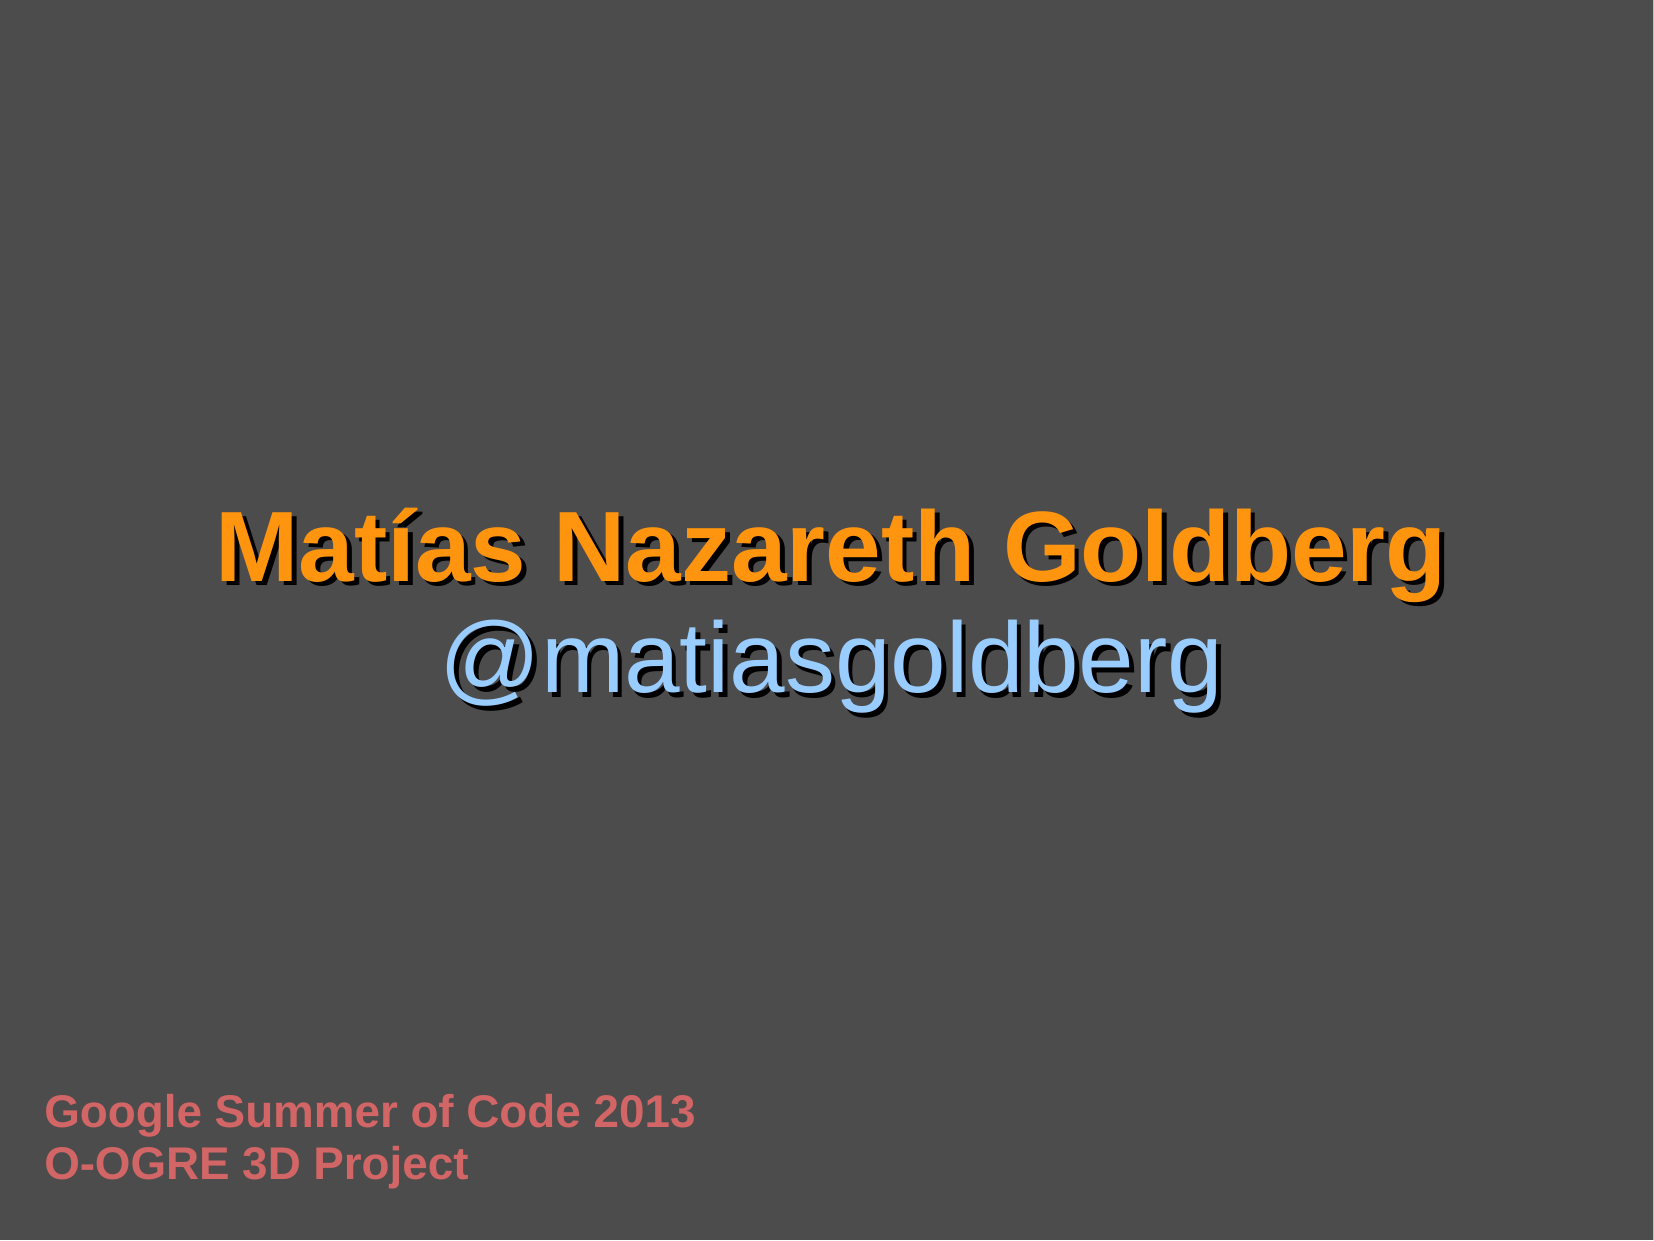

Matías Nazareth Goldberg
@matiasgoldberg
Google Summer of Code 2013
O-OGRE 3D Project